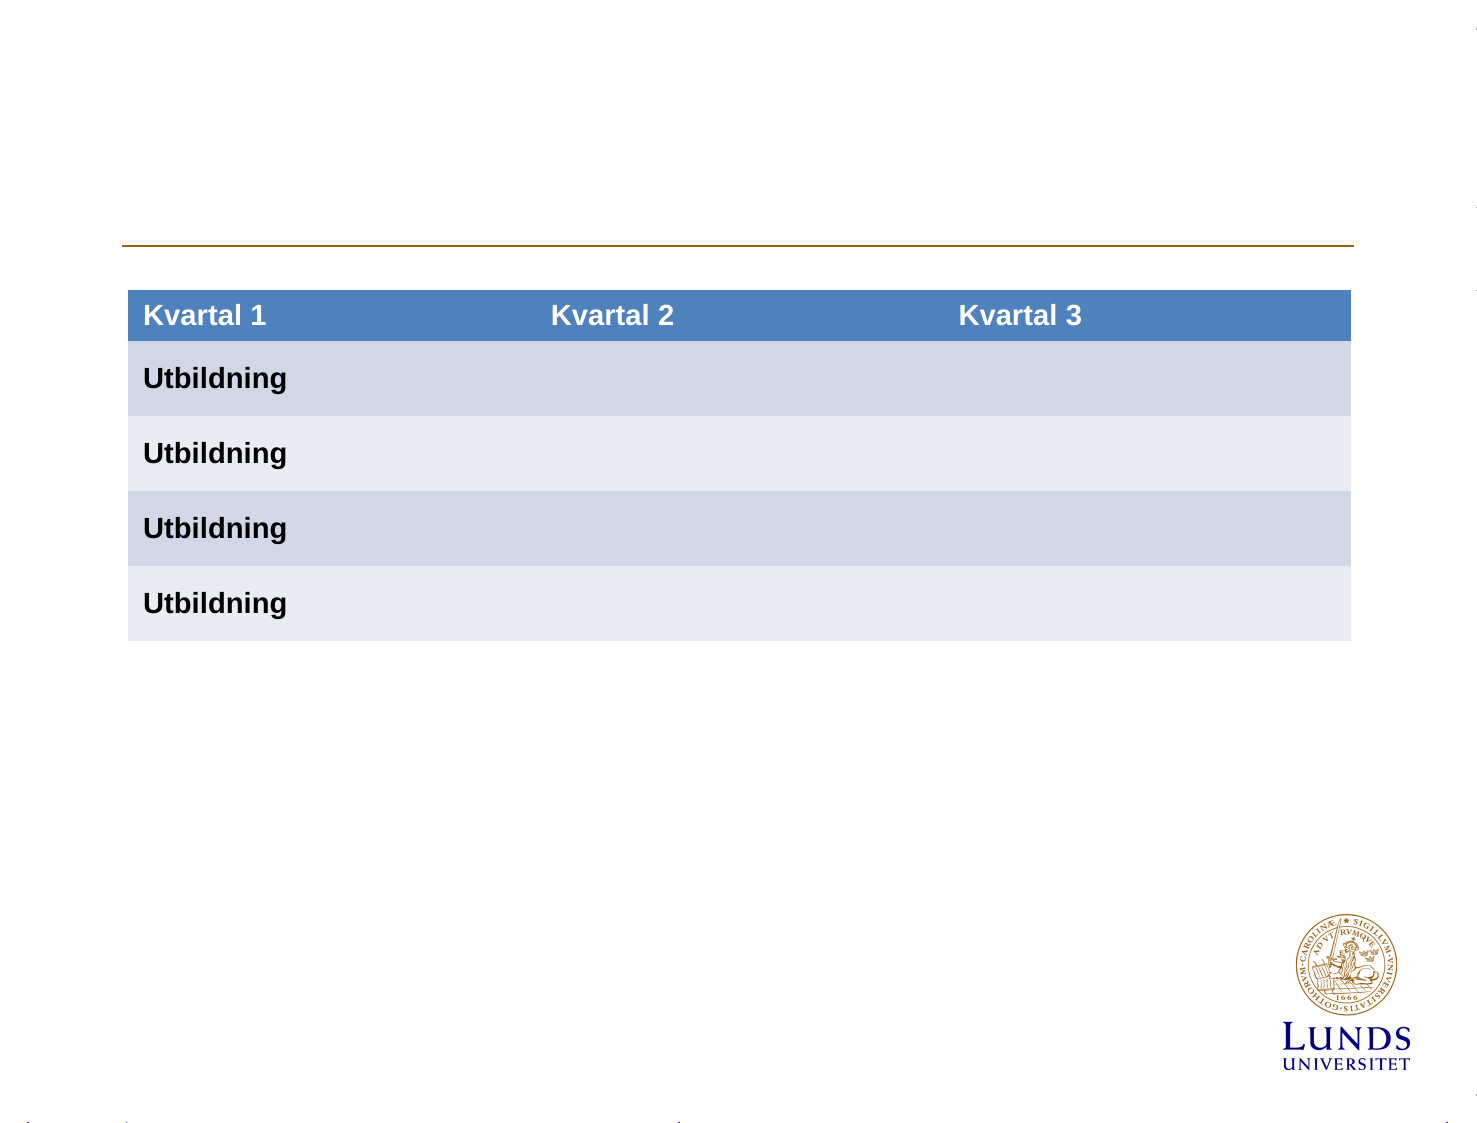

#
| Kvartal 1 | Kvartal 2 | Kvartal 3 |
| --- | --- | --- |
| Utbildning | | |
| Utbildning | | |
| Utbildning | | |
| Utbildning | | |